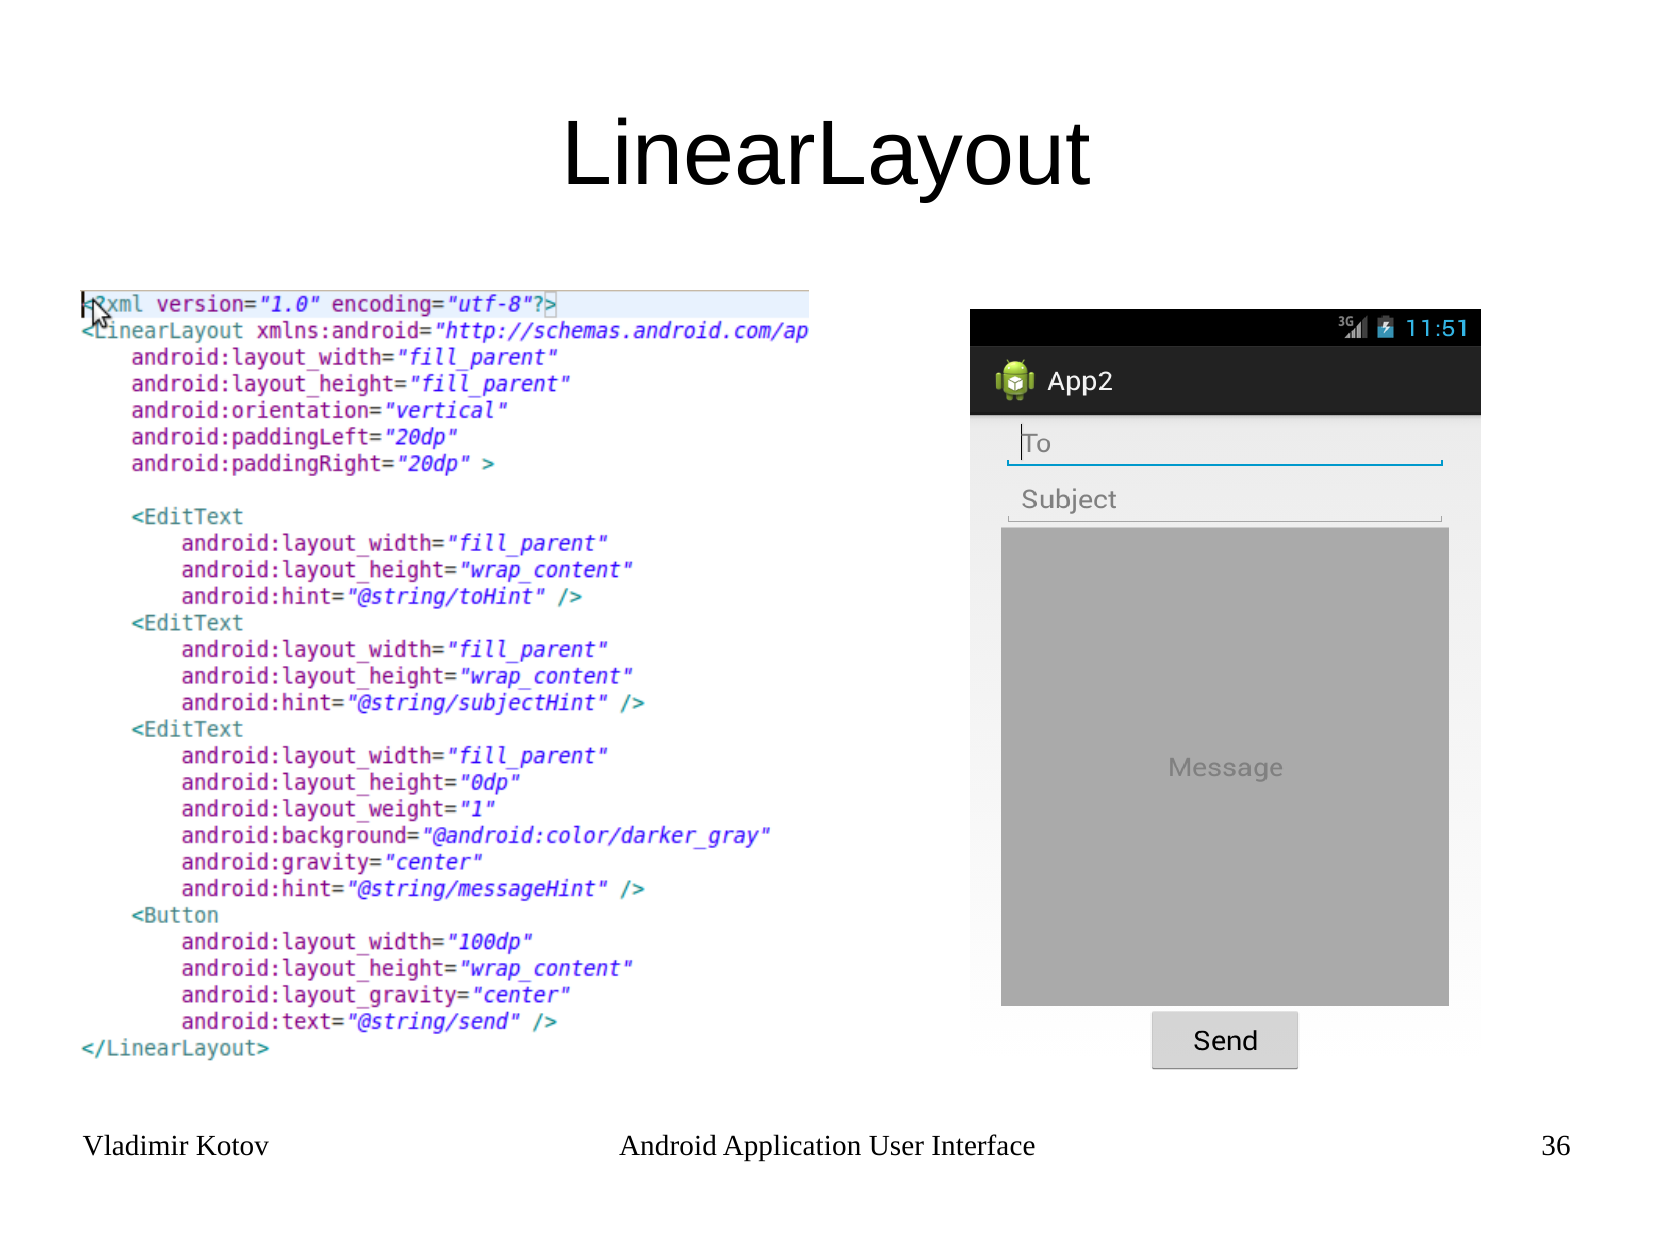

# LinearLayout
Vladimir Kotov
Android Application User Interface
36